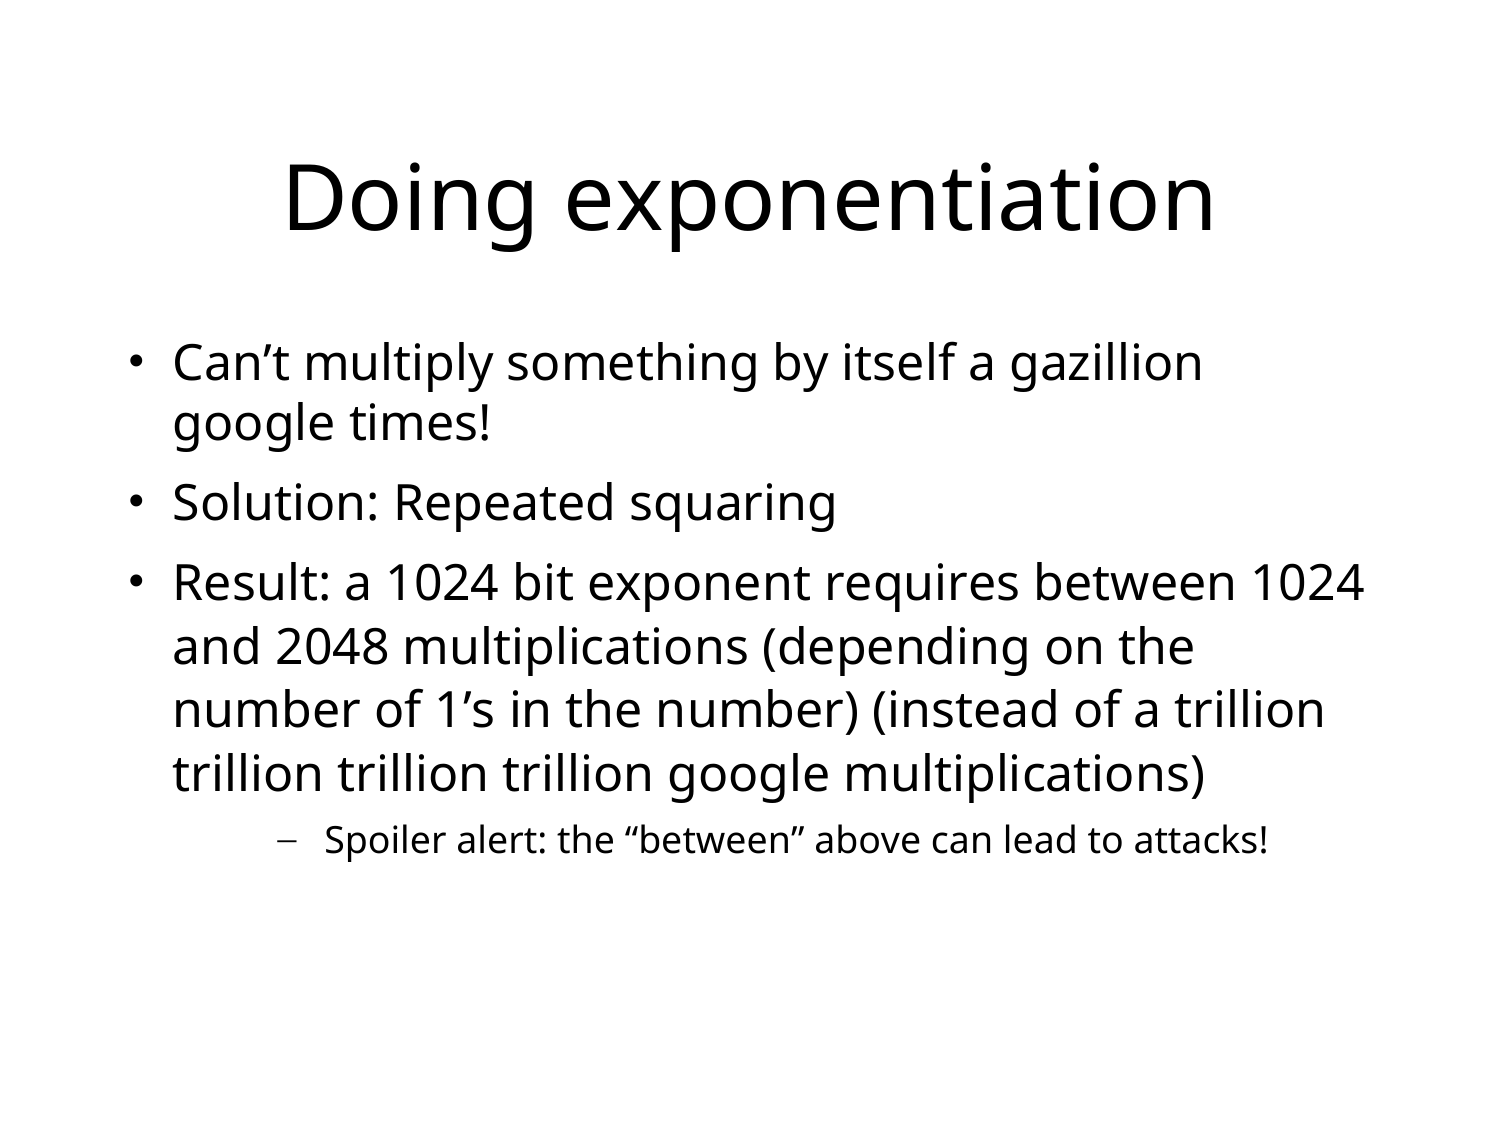

# Doing exponentiation
Can’t multiply something by itself a gazillion google times!
Solution: Repeated squaring
Result: a 1024 bit exponent requires between 1024 and 2048 multiplications (depending on the number of 1’s in the number) (instead of a trillion trillion trillion trillion google multiplications)
Spoiler alert: the “between” above can lead to attacks!